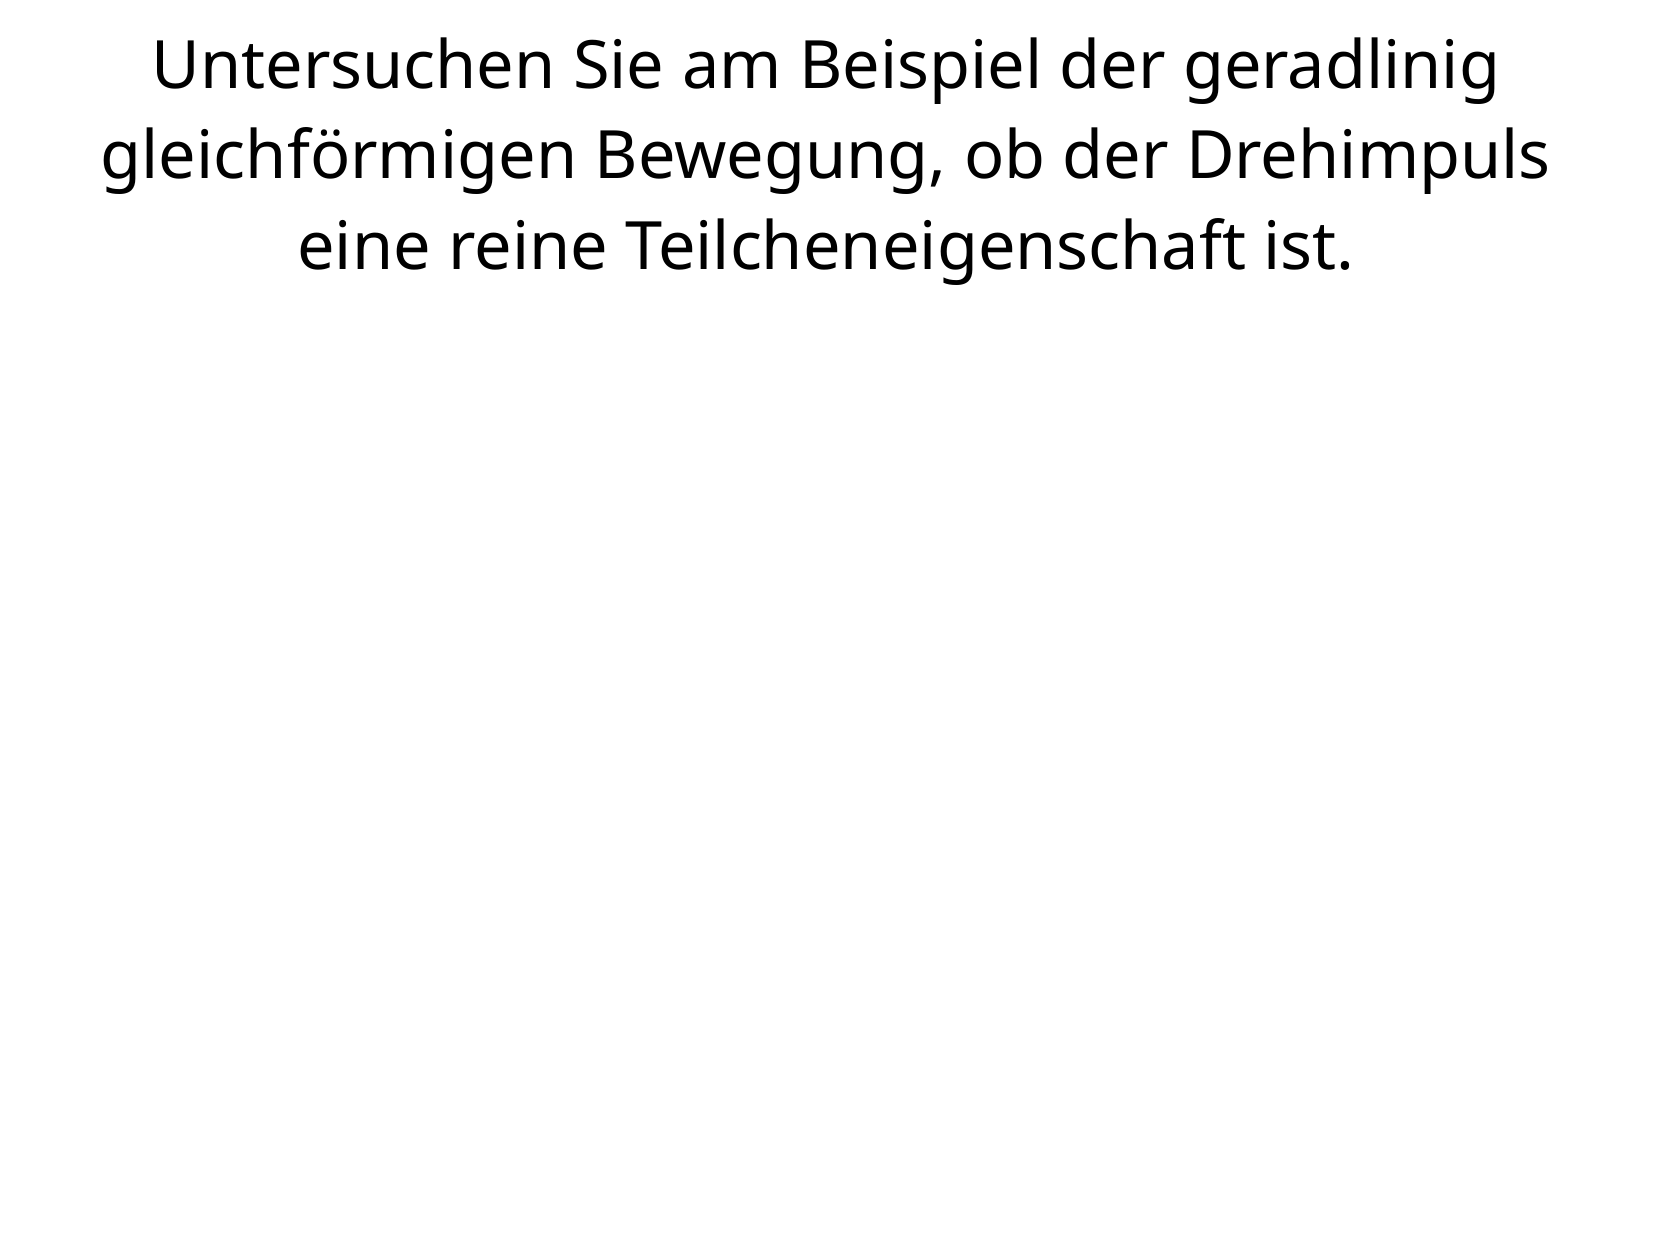

# Untersuchen Sie am Beispiel der geradlinig gleichförmigen Bewegung, ob der Drehimpuls eine reine Teilcheneigenschaft ist.